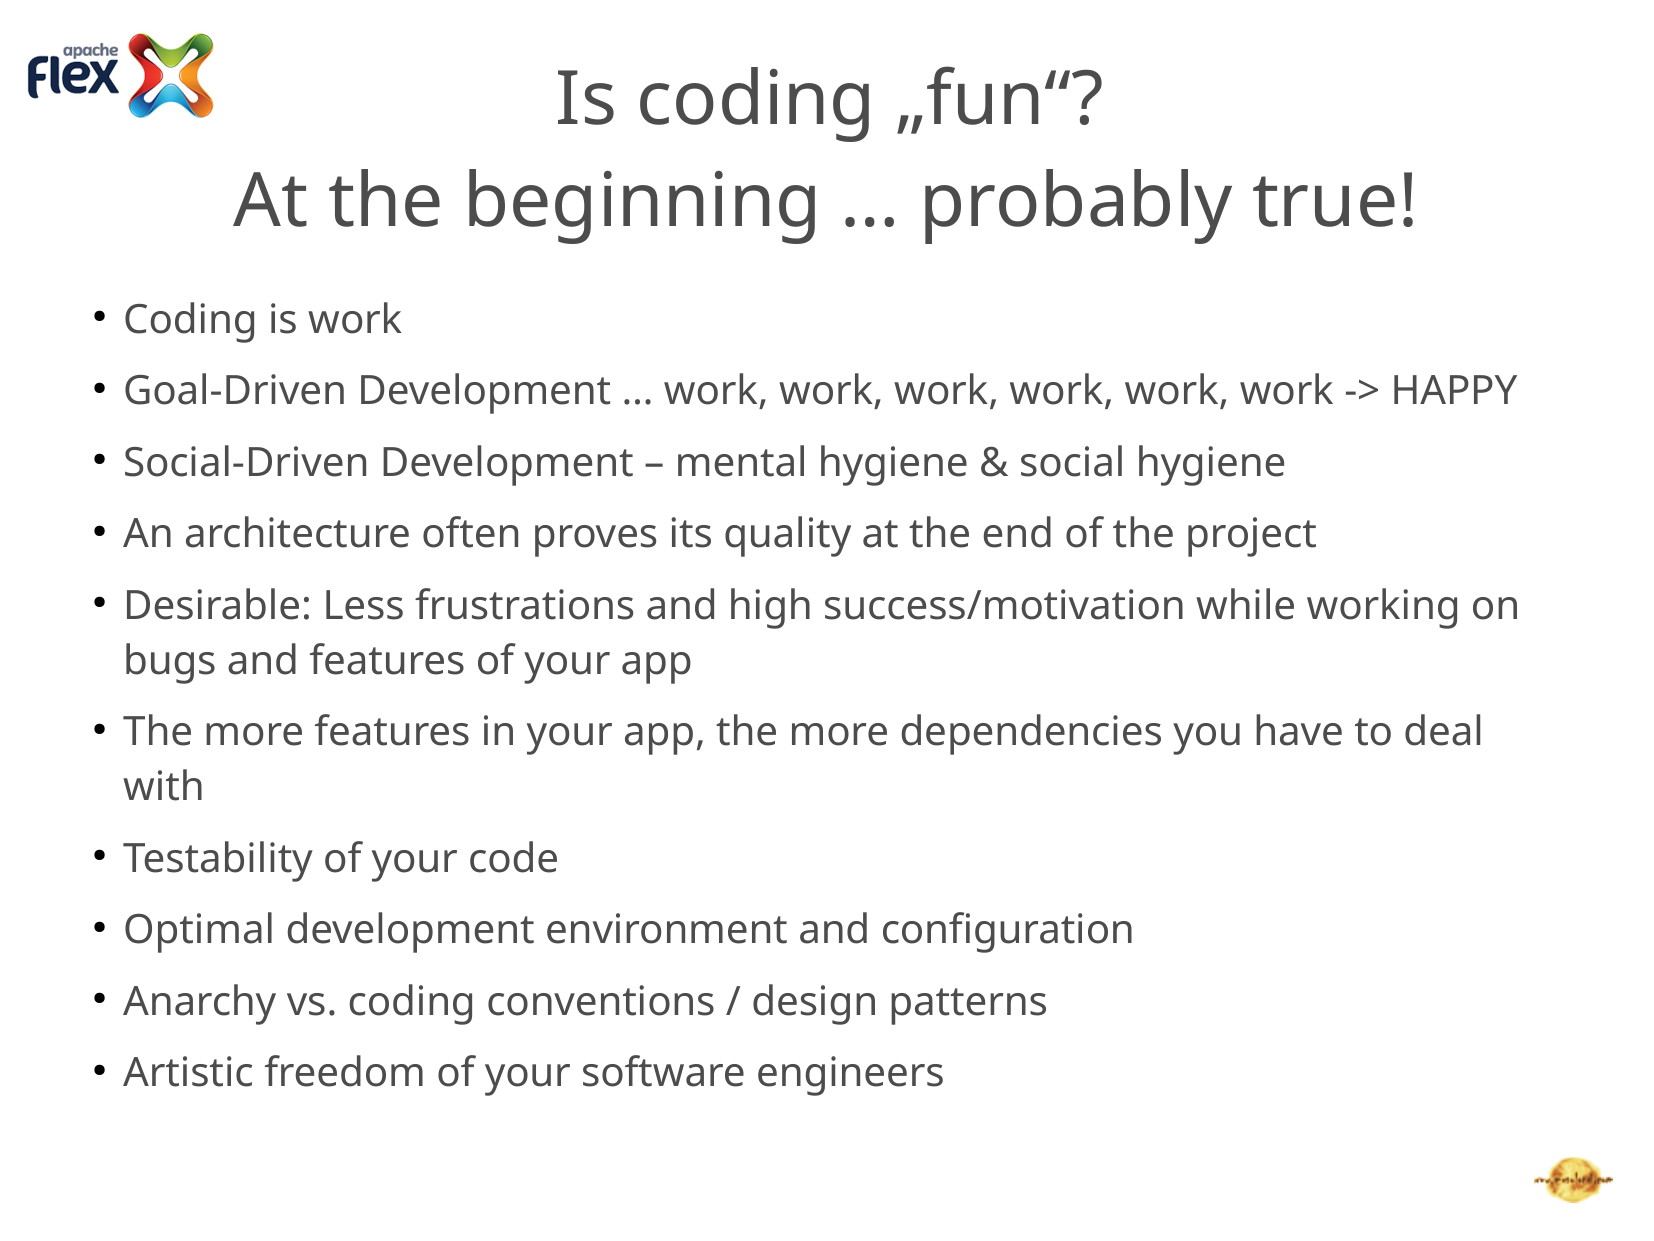

# Is coding „fun“? At the beginning … probably true!
Coding is work
Goal-Driven Development … work, work, work, work, work, work -> HAPPY
Social-Driven Development – mental hygiene & social hygiene
An architecture often proves its quality at the end of the project
Desirable: Less frustrations and high success/motivation while working on bugs and features of your app
The more features in your app, the more dependencies you have to deal with
Testability of your code
Optimal development environment and configuration
Anarchy vs. coding conventions / design patterns
Artistic freedom of your software engineers